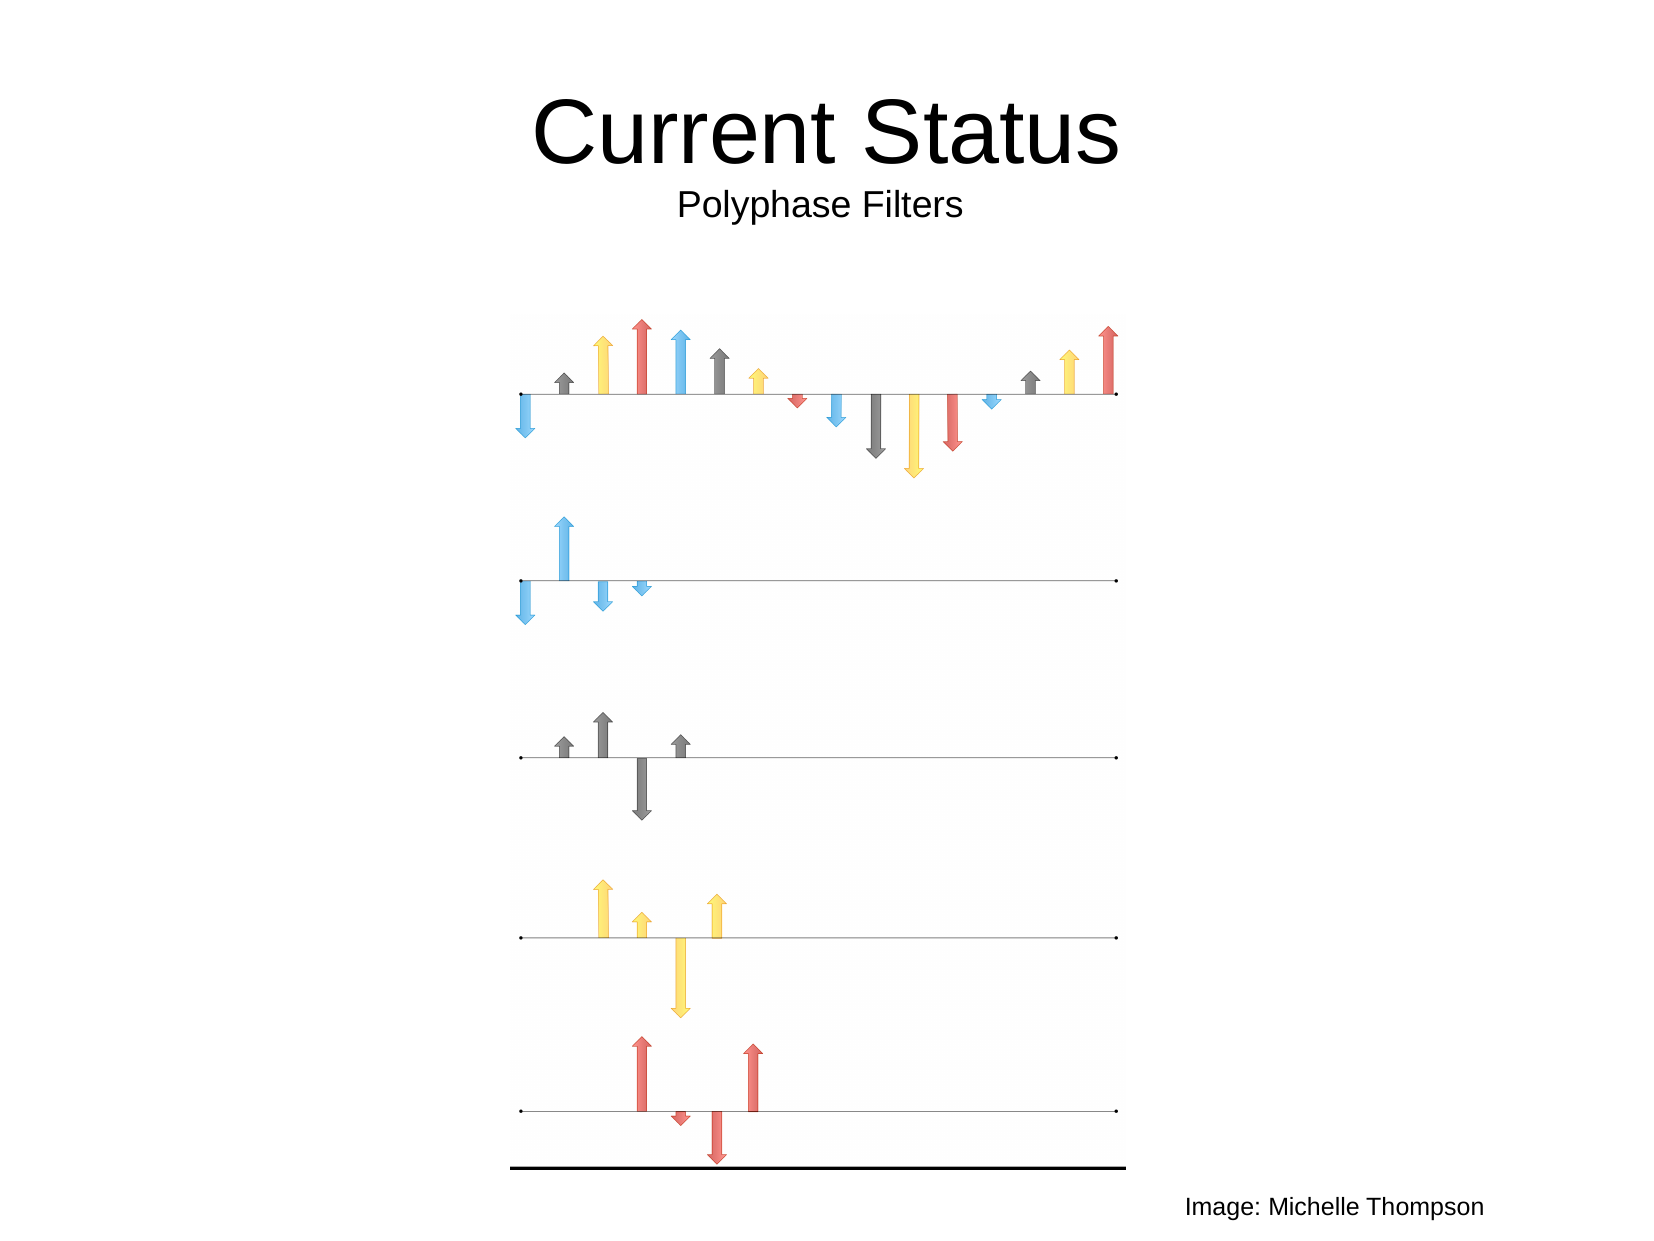

# Current Status Polyphase Filters
Image: Michelle Thompson